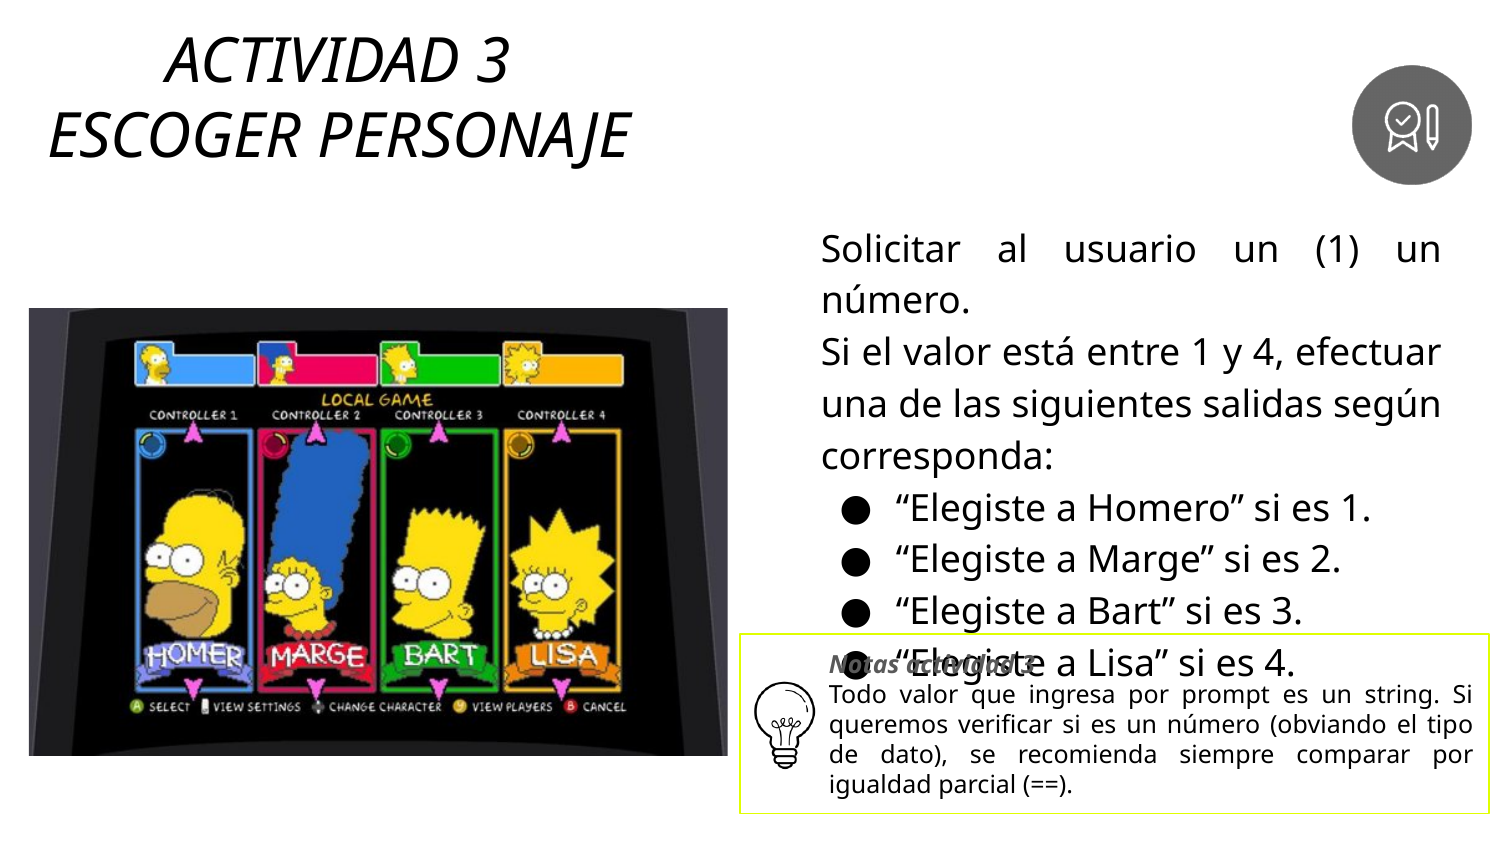

ACTIVIDAD 3
ESCOGER PERSONAJE
Solicitar al usuario un (1) un número.
Si el valor está entre 1 y 4, efectuar una de las siguientes salidas según corresponda:
“Elegiste a Homero” si es 1.
“Elegiste a Marge” si es 2.
“Elegiste a Bart” si es 3.
“Elegiste a Lisa” si es 4.
Notas actividad 3
Todo valor que ingresa por prompt es un string. Si queremos verificar si es un número (obviando el tipo de dato), se recomienda siempre comparar por igualdad parcial (==).